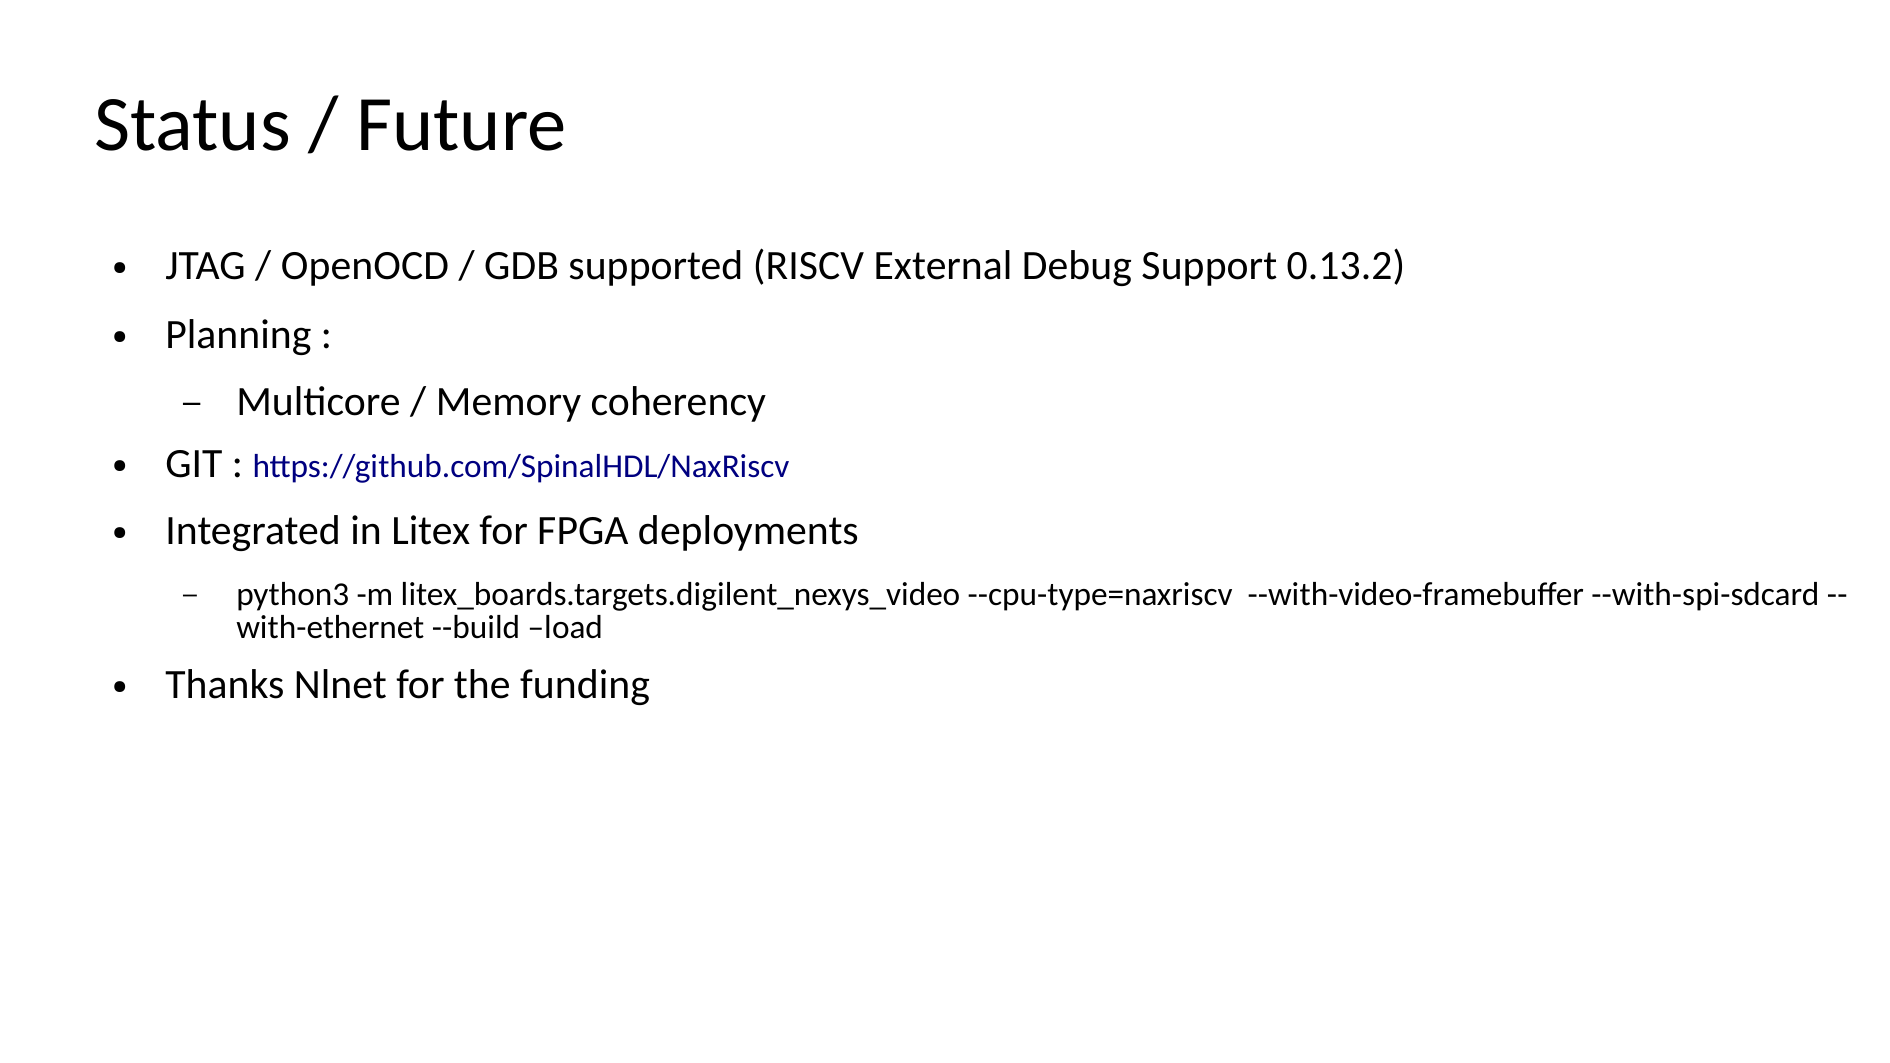

# Status / Future
JTAG / OpenOCD / GDB supported (RISCV External Debug Support 0.13.2)
Planning :
Multicore / Memory coherency
GIT : https://github.com/SpinalHDL/NaxRiscv
Integrated in Litex for FPGA deployments
python3 -m litex_boards.targets.digilent_nexys_video --cpu-type=naxriscv --with-video-framebuffer --with-spi-sdcard --with-ethernet --build –load
Thanks Nlnet for the funding